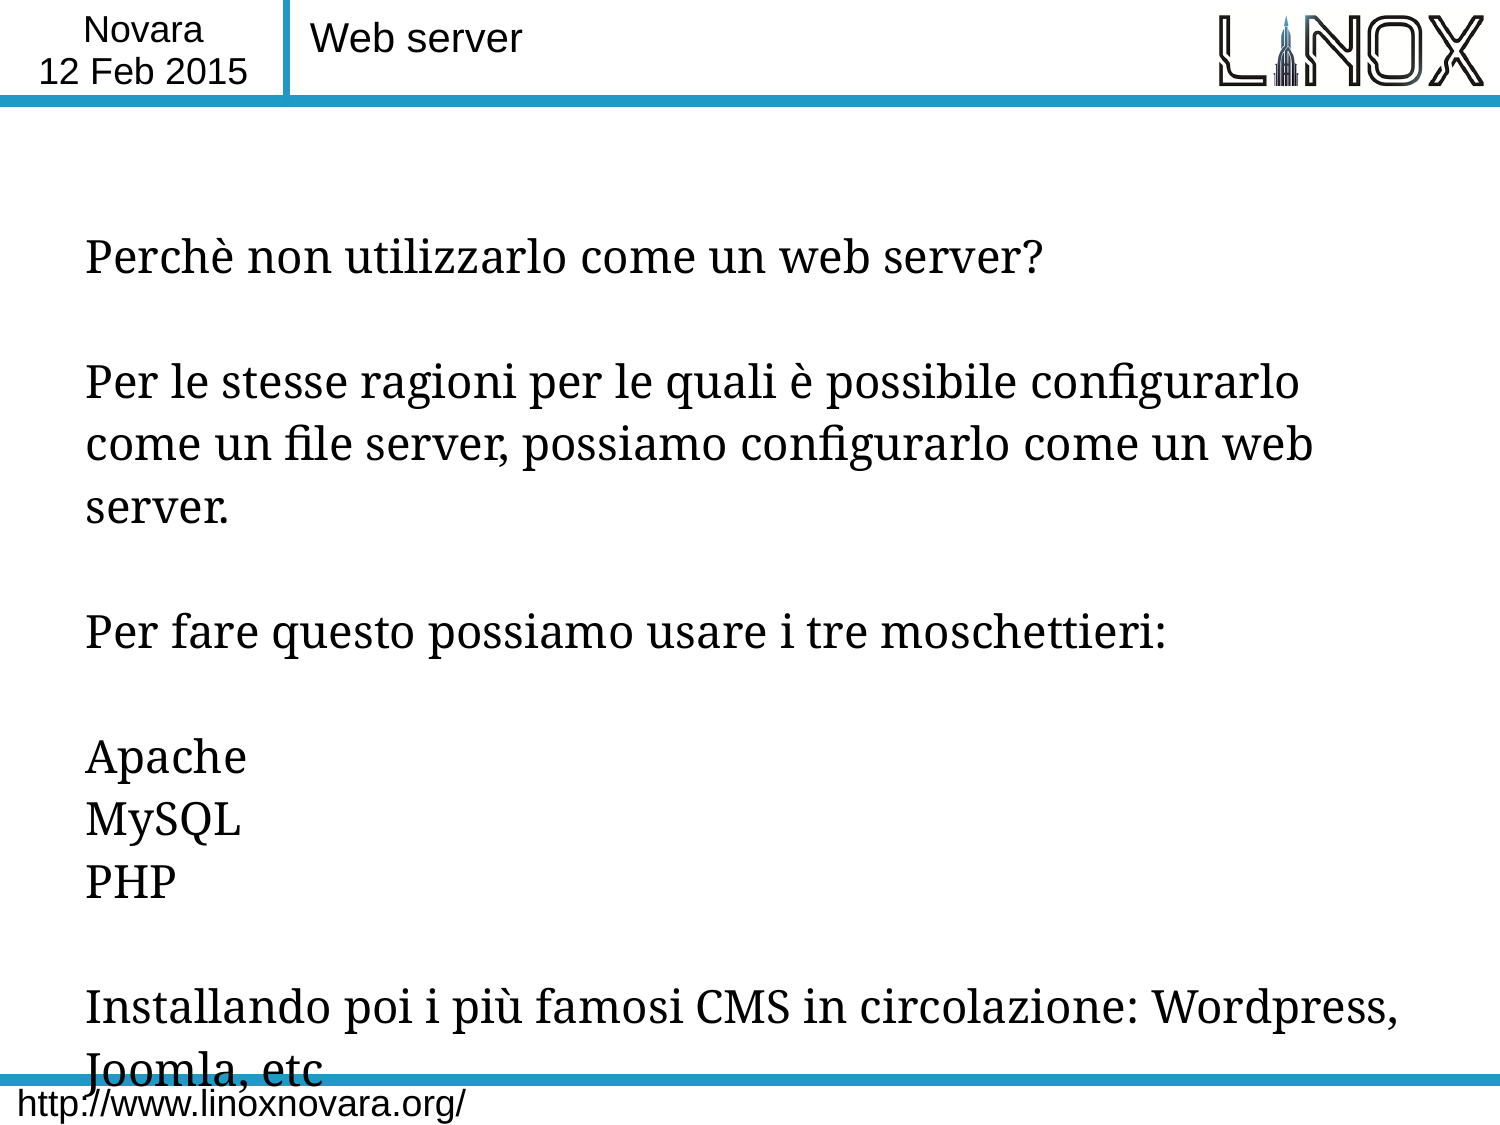

# Web server
Perchè non utilizzarlo come un web server?
Per le stesse ragioni per le quali è possibile configurarlo come un file server, possiamo configurarlo come un web server.
Per fare questo possiamo usare i tre moschettieri:
Apache
MySQL
PHP
Installando poi i più famosi CMS in circolazione: Wordpress, Joomla, etc